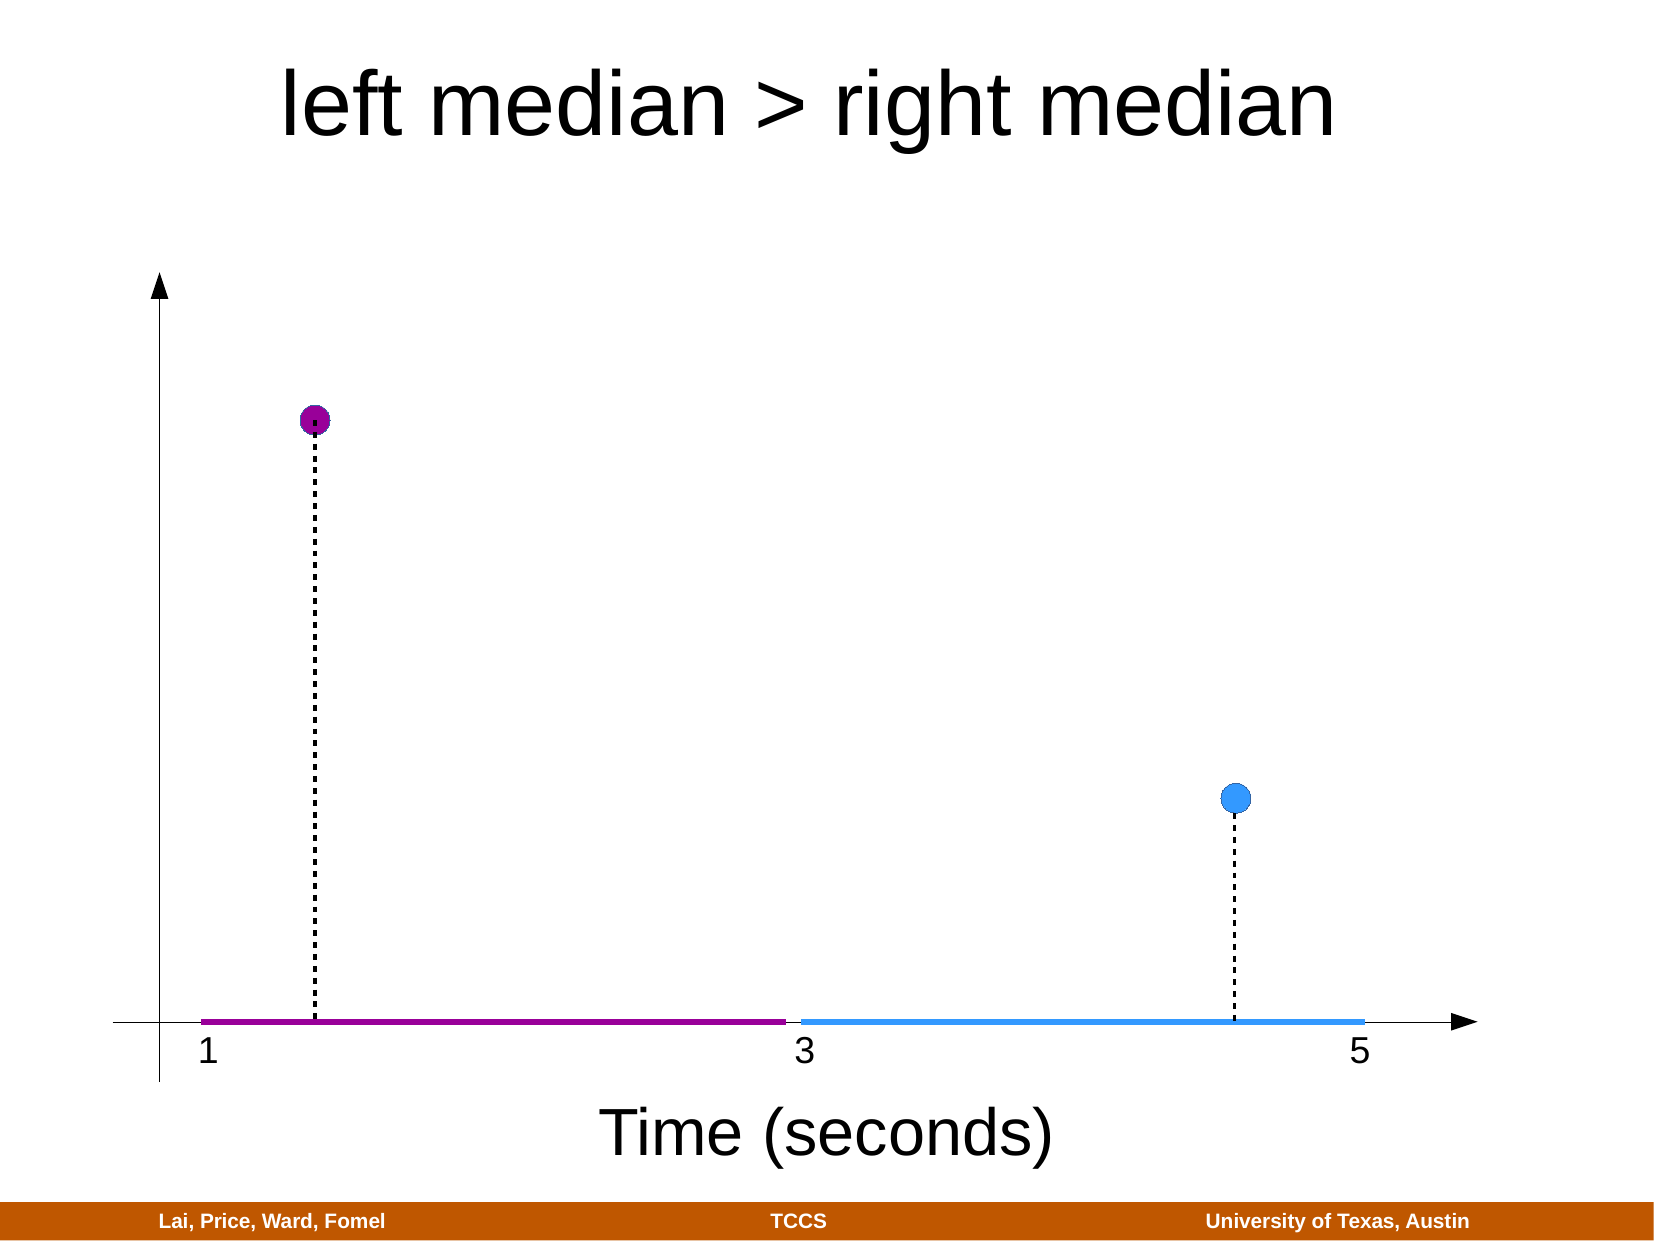

left median > right median
1
3
5
Time (seconds)